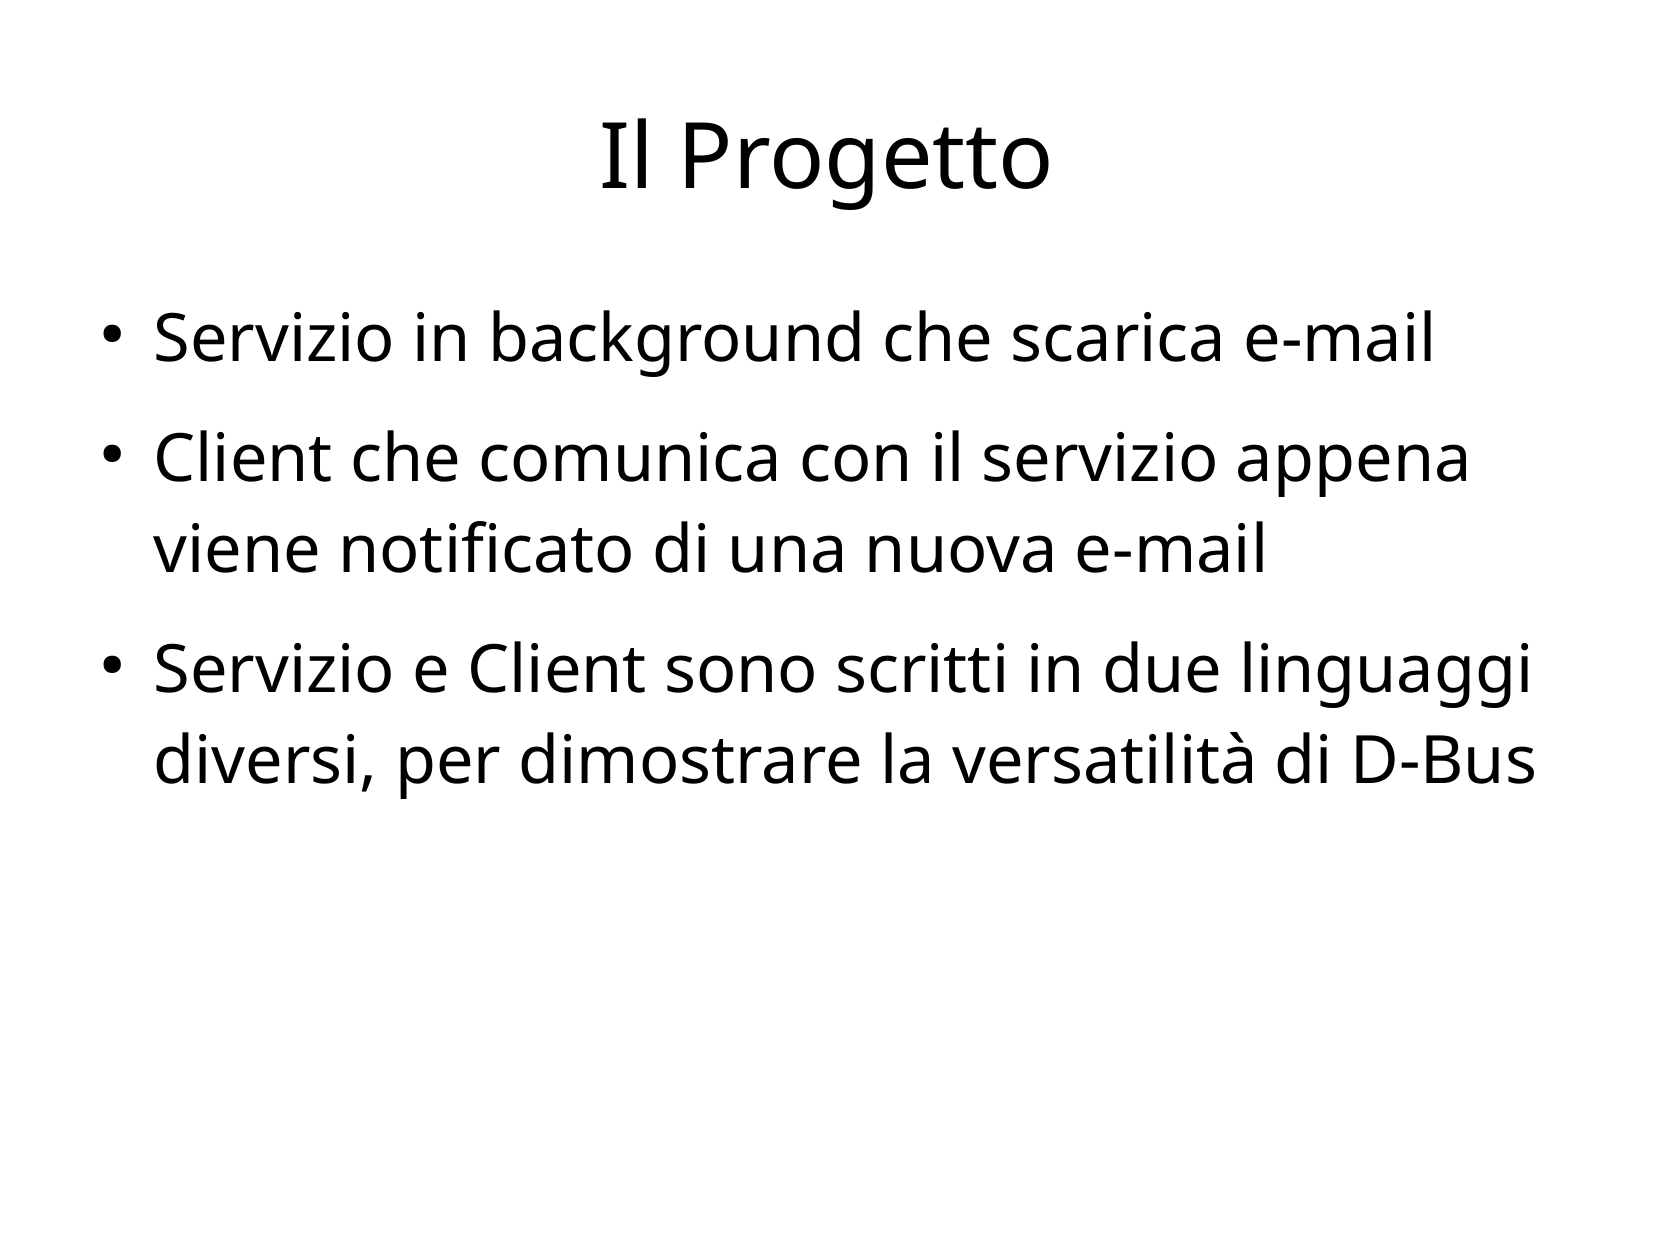

# Il Progetto
Servizio in background che scarica e-mail
Client che comunica con il servizio appena viene notificato di una nuova e-mail
Servizio e Client sono scritti in due linguaggi diversi, per dimostrare la versatilità di D-Bus